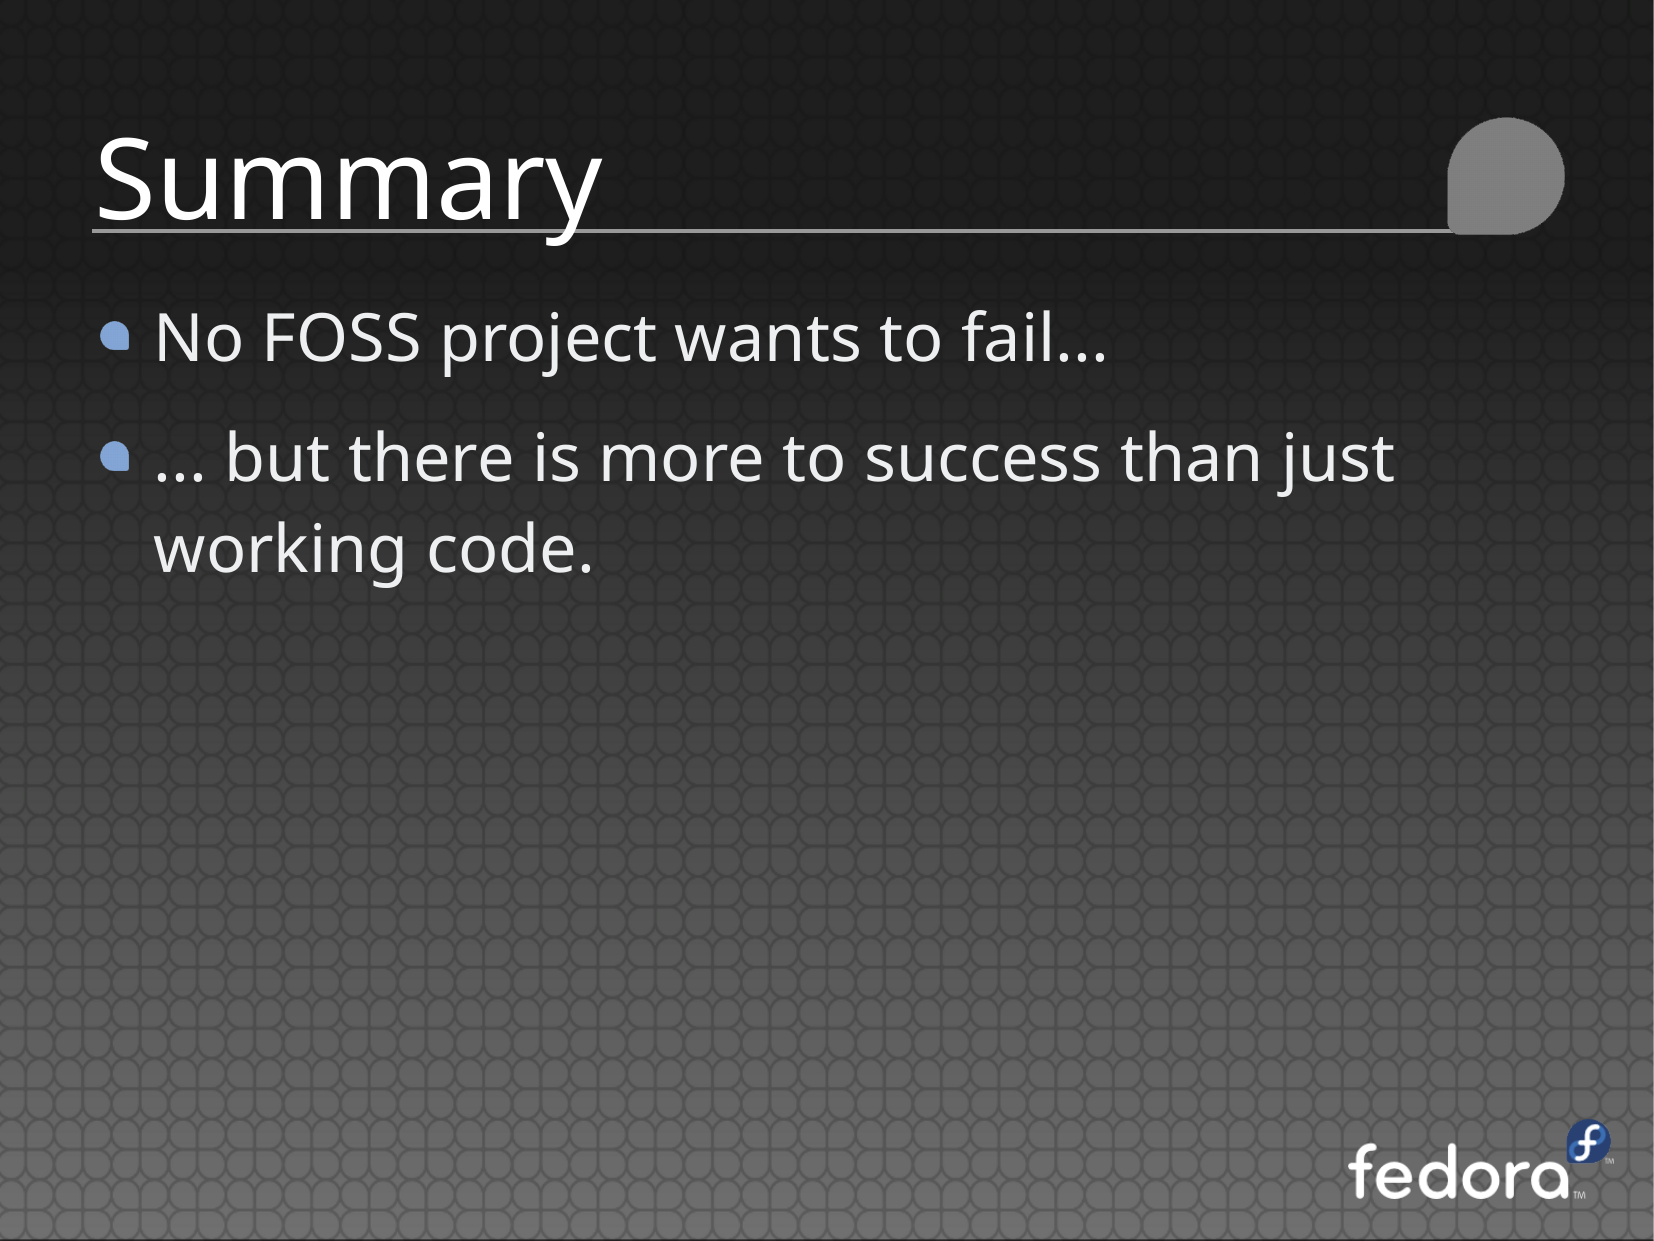

Summary
# No FOSS project wants to fail...
... but there is more to success than just working code.